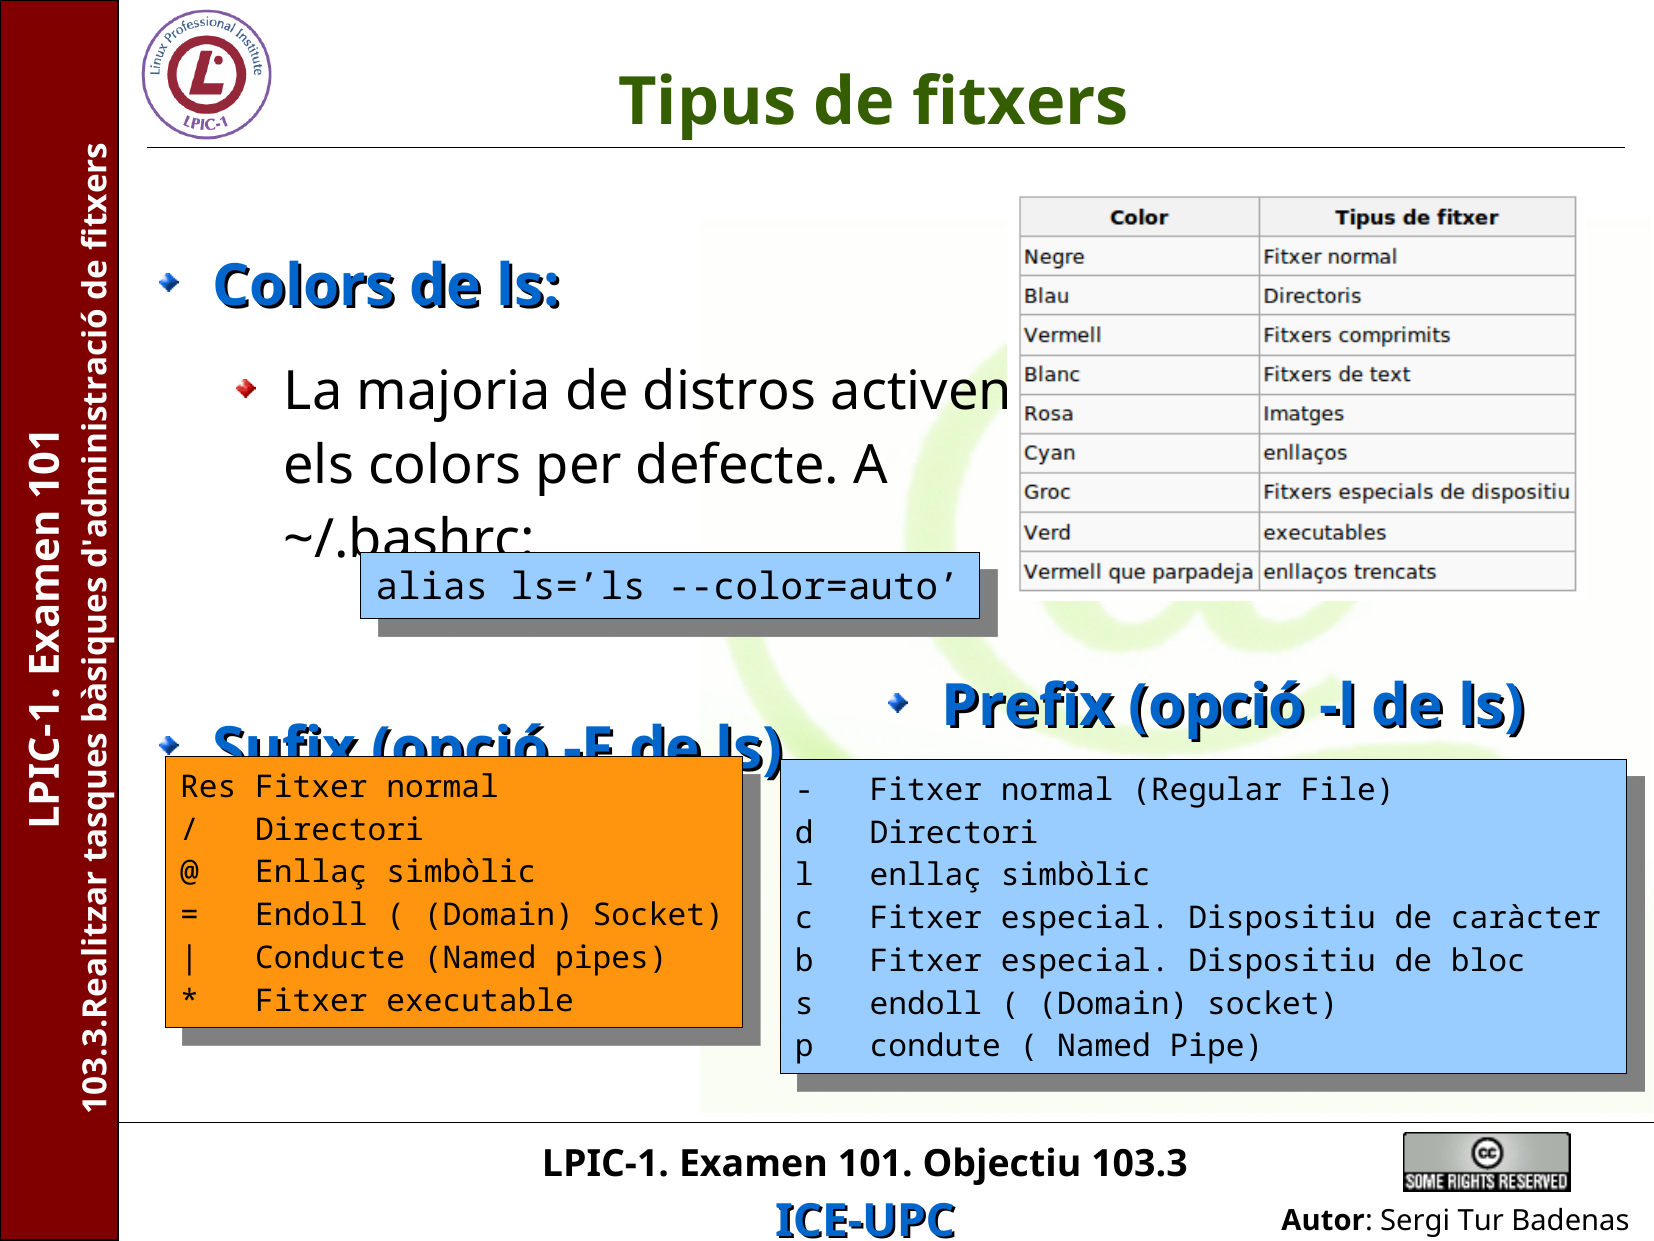

# Tipus de fitxers
Colors de ls:
La majoria de distros activen els colors per defecte. A ~/.bashrc:
Sufix (opció -F de ls)
alias ls=’ls --color=auto’
Prefix (opció -l de ls)
Res Fitxer normal
/ Directori
@ Enllaç simbòlic
= Endoll ( (Domain) Socket)
| Conducte (Named pipes)
* Fitxer executable
- Fitxer normal (Regular File)
d Directori
l enllaç simbòlic
c Fitxer especial. Dispositiu de caràcter
b Fitxer especial. Dispositiu de bloc
s endoll ( (Domain) socket)
p condute ( Named Pipe)